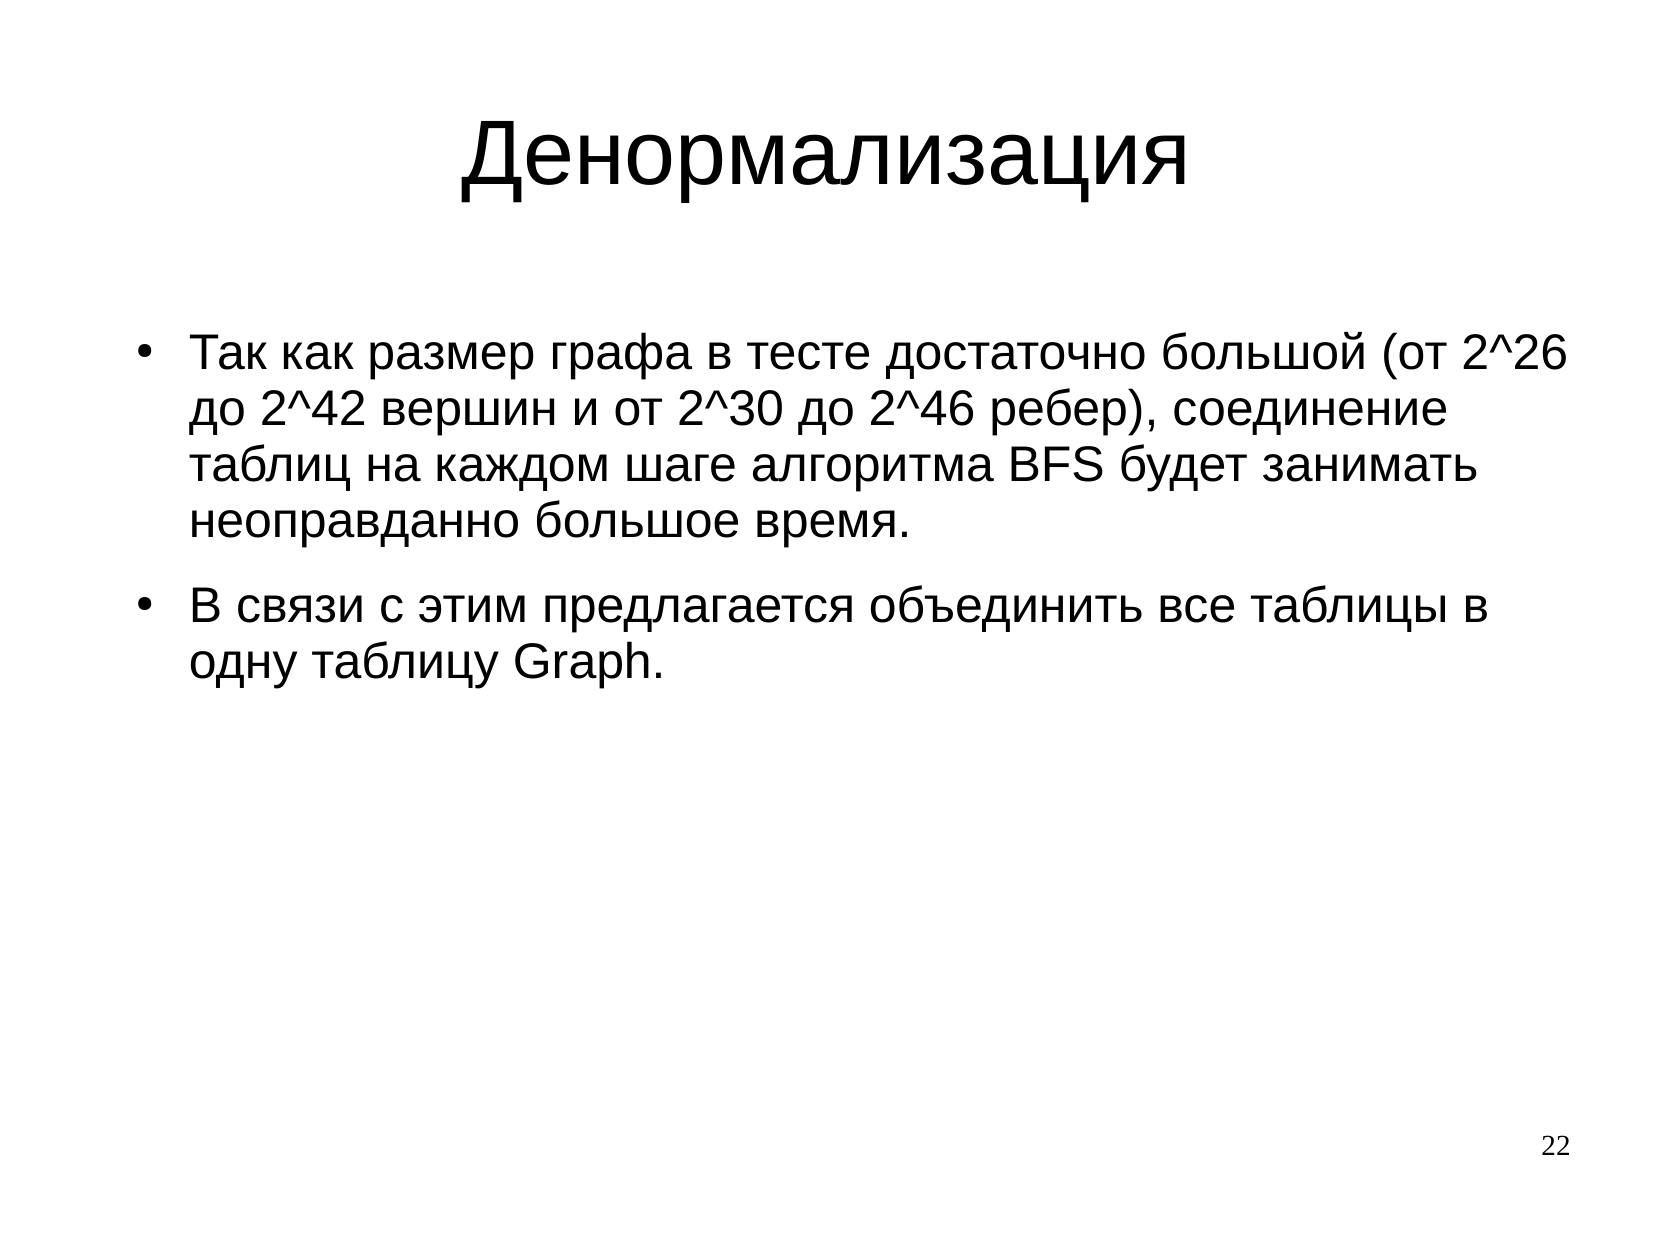

# Денормализация
Так как размер графа в тесте достаточно большой (от 2^26 до 2^42 вершин и от 2^30 до 2^46 ребер), соединение таблиц на каждом шаге алгоритма BFS будет занимать неоправданно большое время.
В связи с этим предлагается объединить все таблицы в одну таблицу Graph.
22